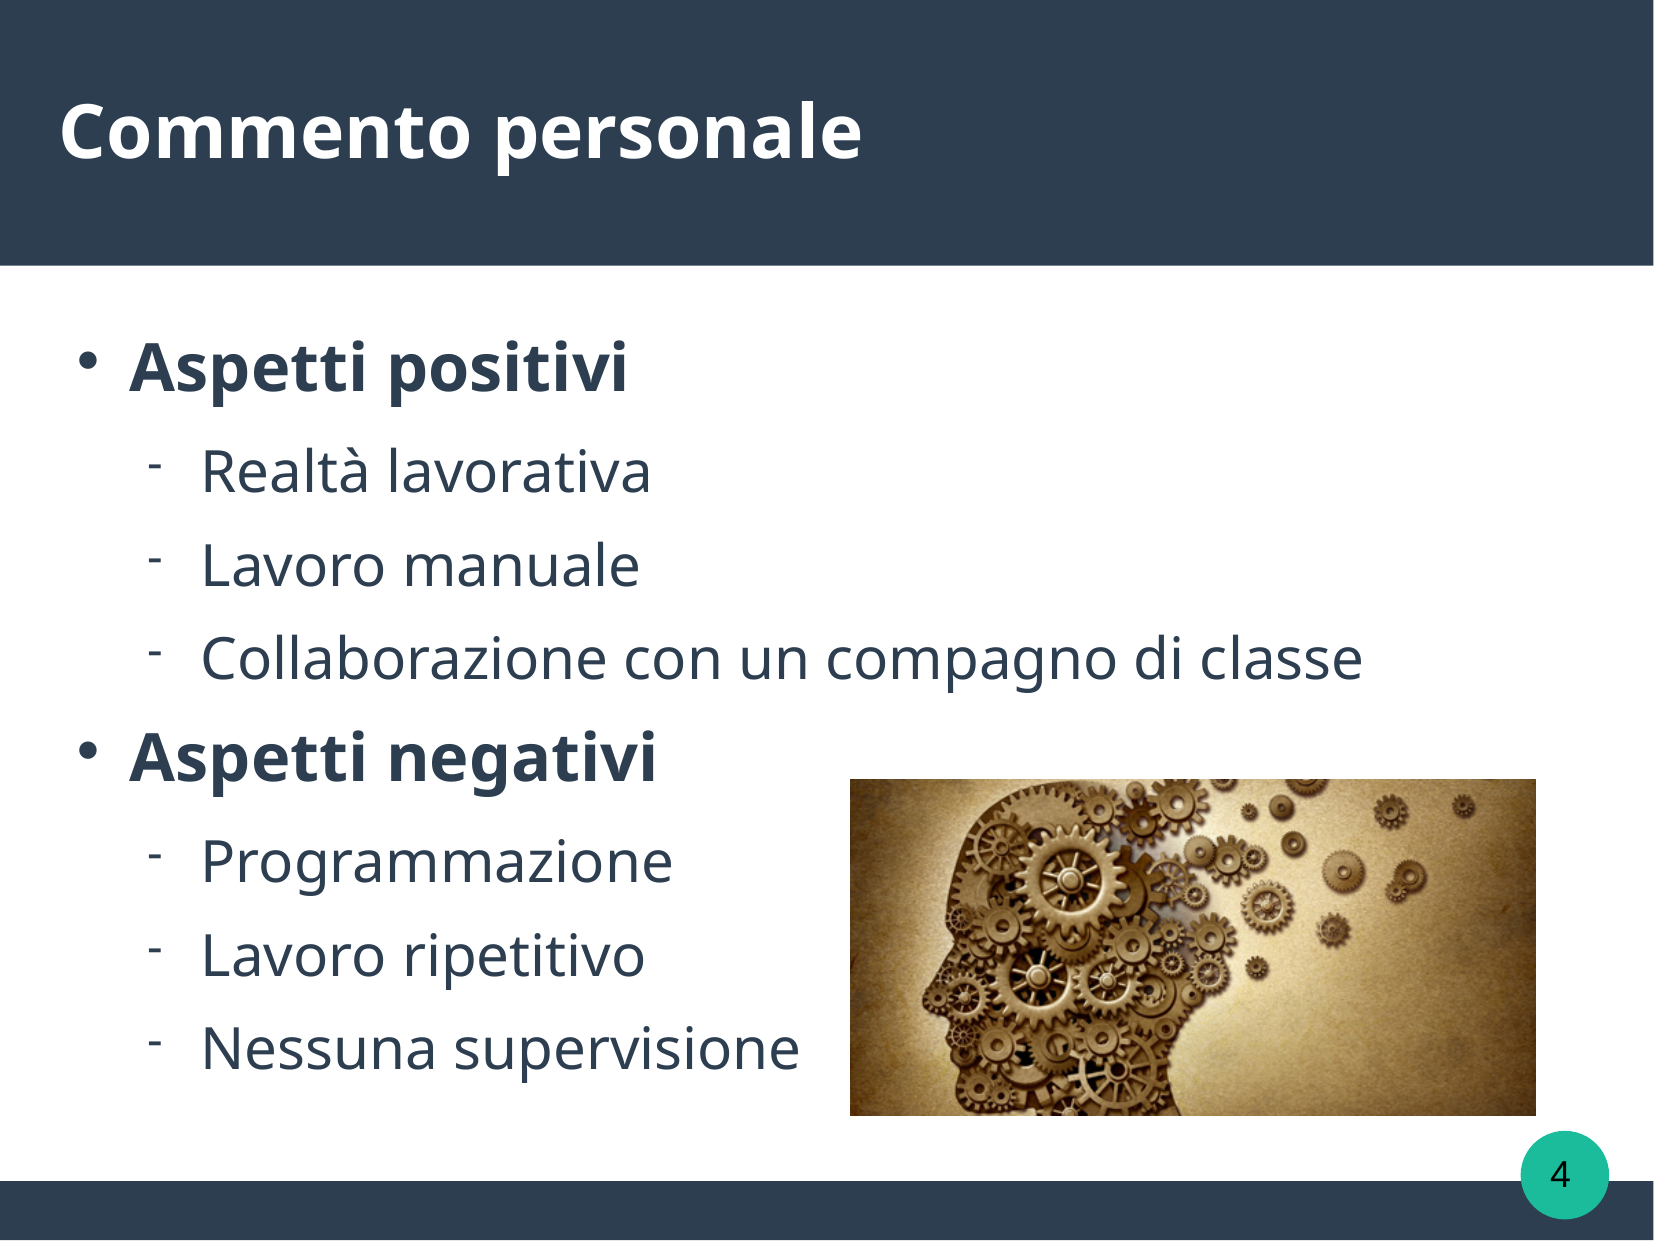

Commento personale
Aspetti positivi
Realtà lavorativa
Lavoro manuale
Collaborazione con un compagno di classe
Aspetti negativi
Programmazione
Lavoro ripetitivo
Nessuna supervisione
4